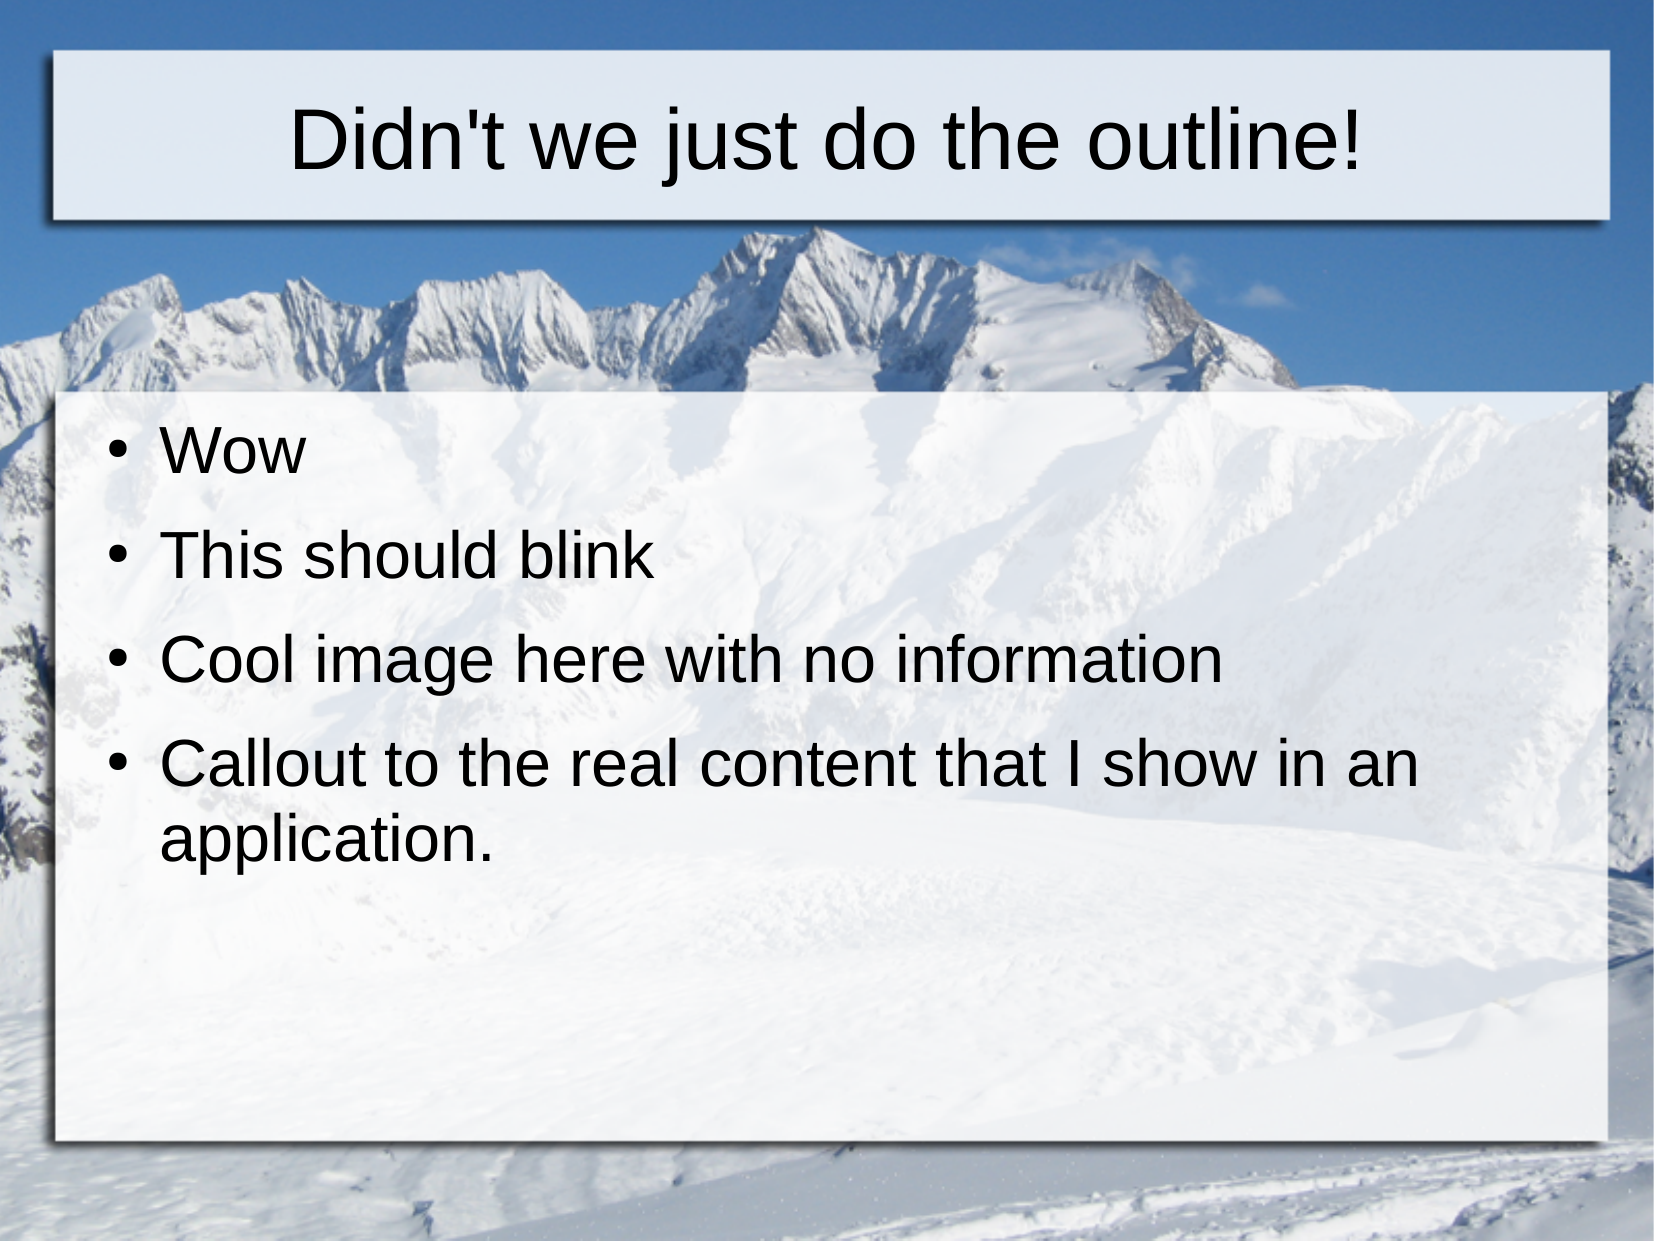

# Didn't we just do the outline!
Wow
This should blink
Cool image here with no information
Callout to the real content that I show in an application.